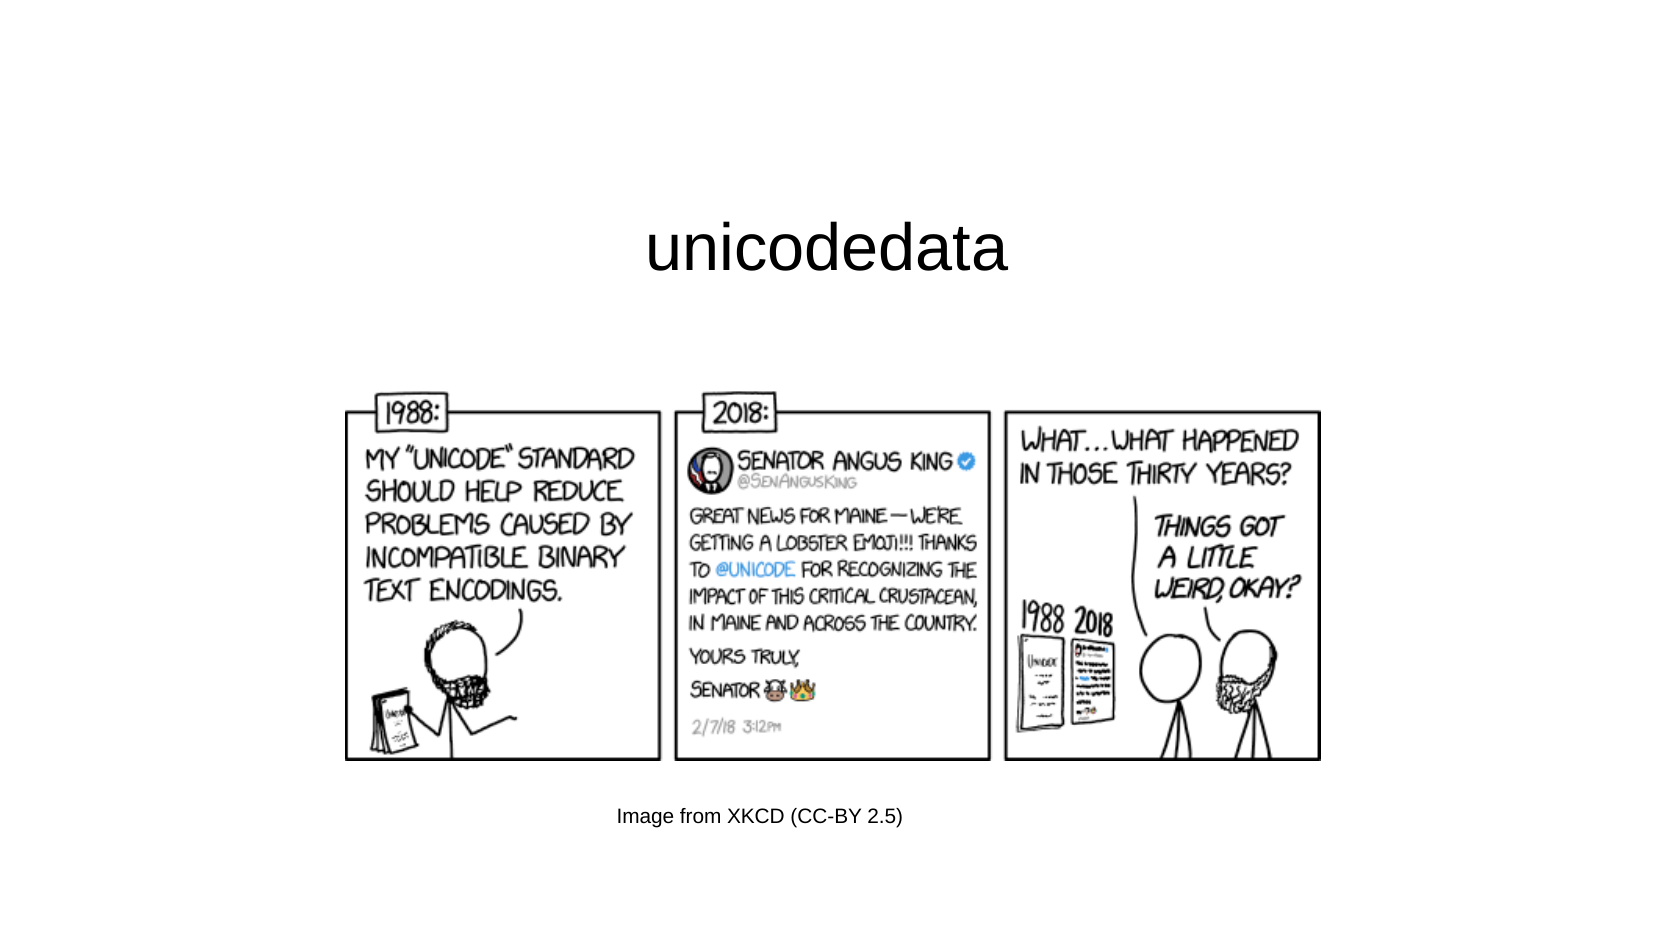

# unicodedata
Image from XKCD (CC-BY 2.5)